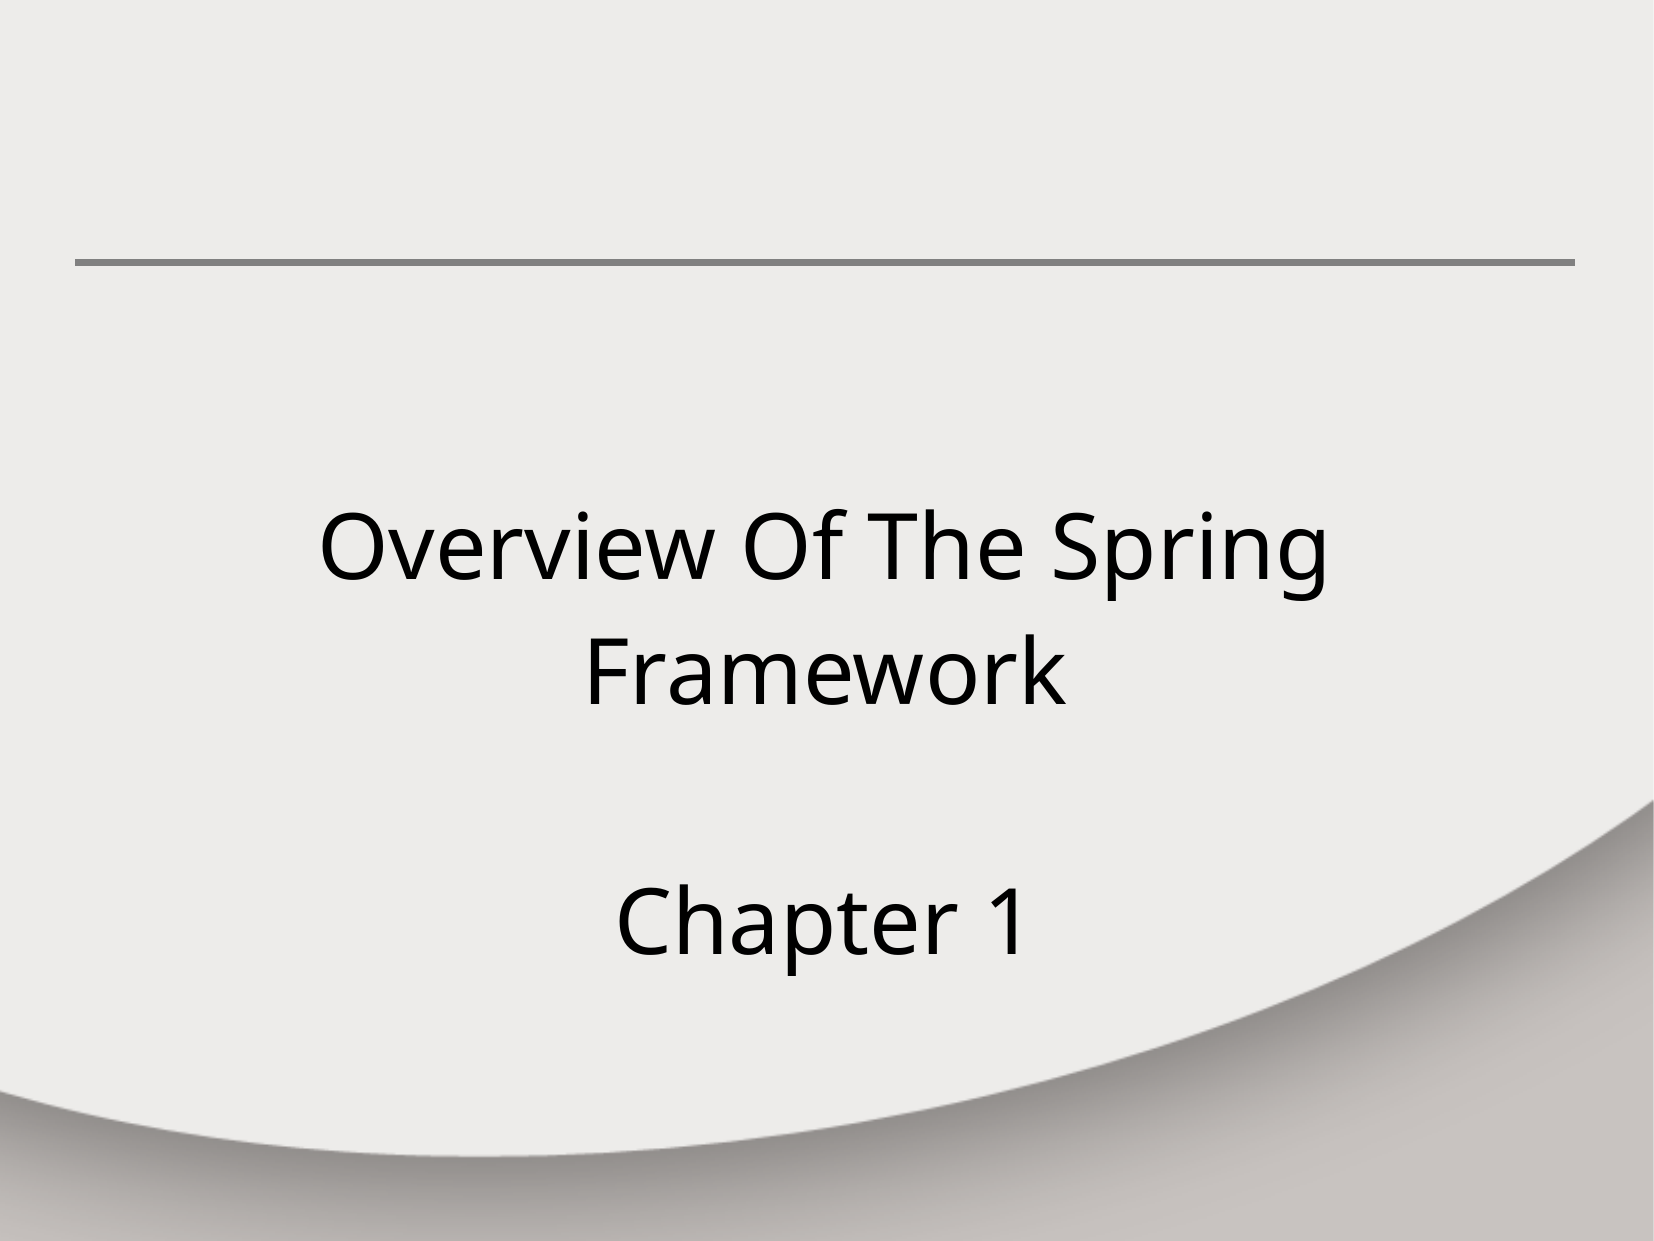

Overview Of The Spring Framework
Chapter 1